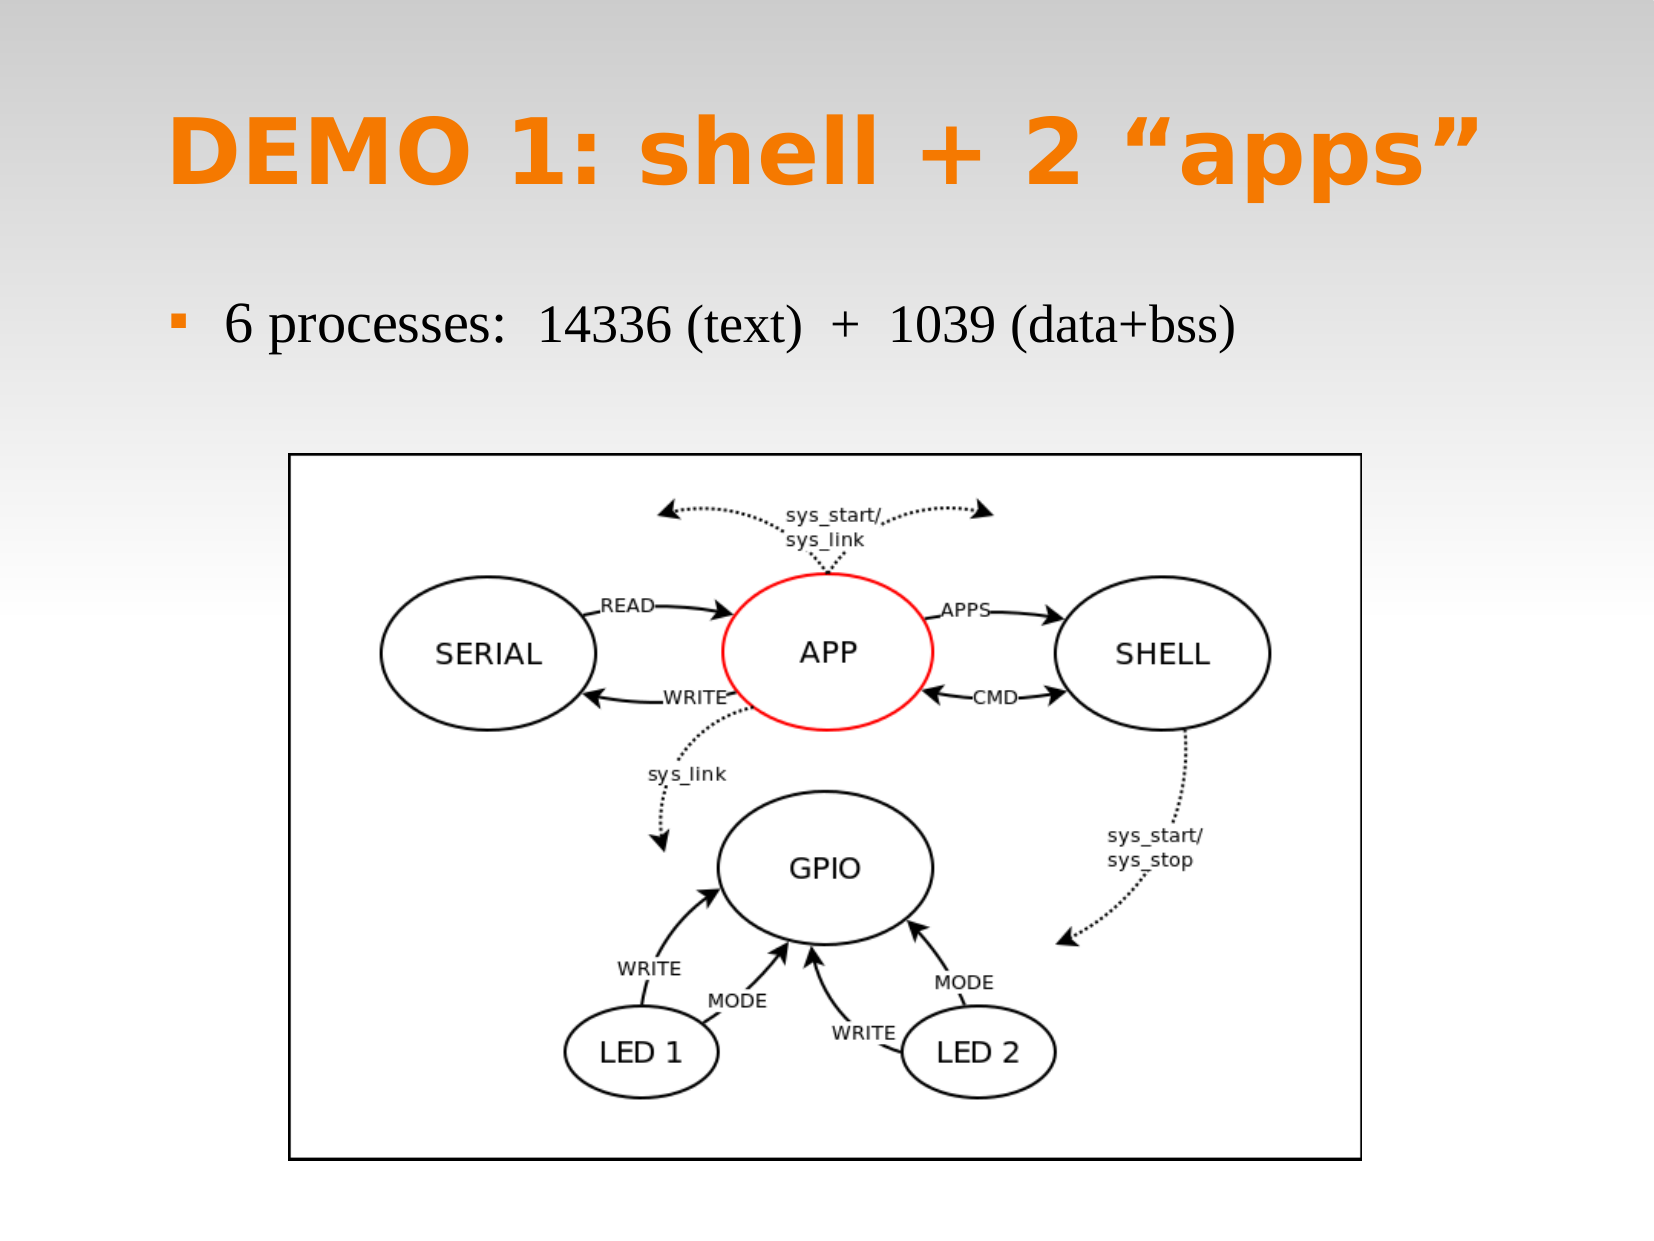

# DEMO 1: shell + 2 “apps”
6 processes: 14336 (text) + 1039 (data+bss)